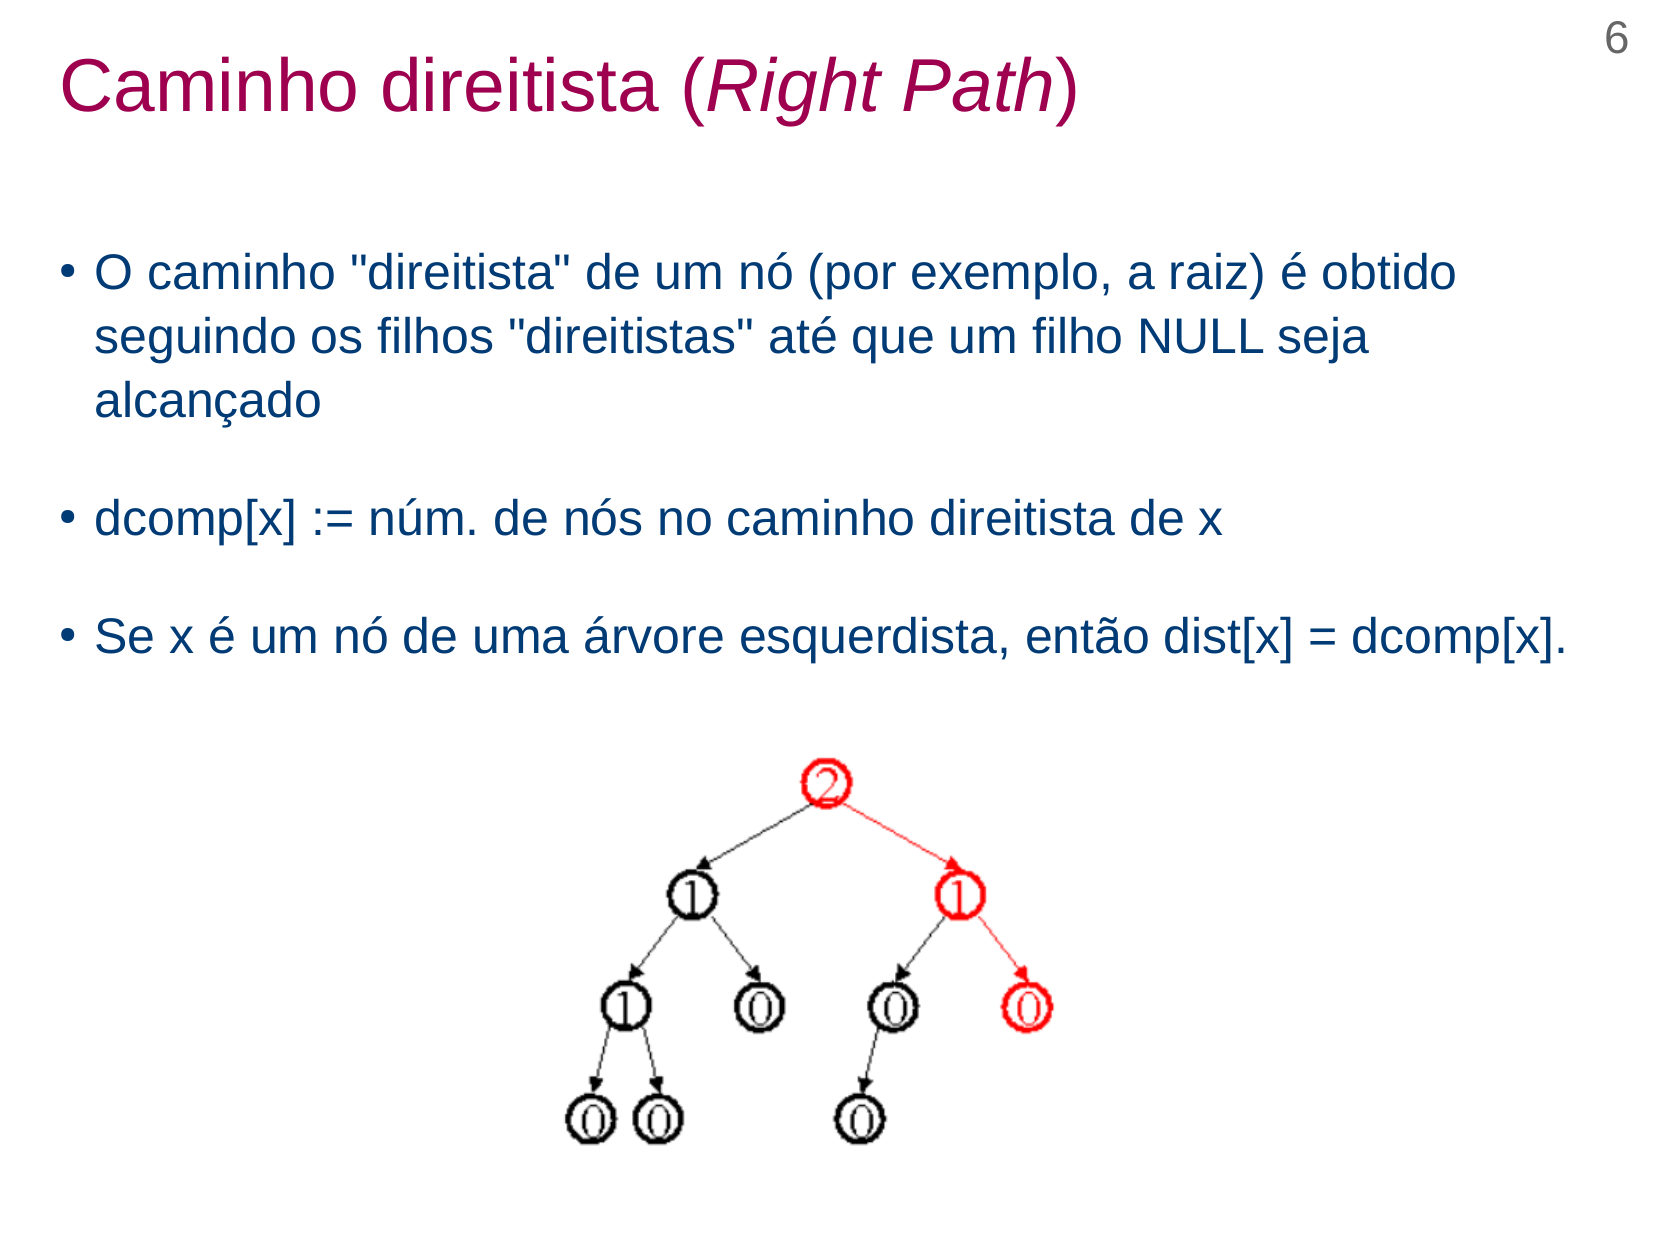

6
# Caminho direitista (Right Path)
O caminho "direitista" de um nó (por exemplo, a raiz) é obtido seguindo os filhos "direitistas" até que um filho NULL seja alcançado
dcomp[x] := núm. de nós no caminho direitista de x
Se x é um nó de uma árvore esquerdista, então dist[x] = dcomp[x].